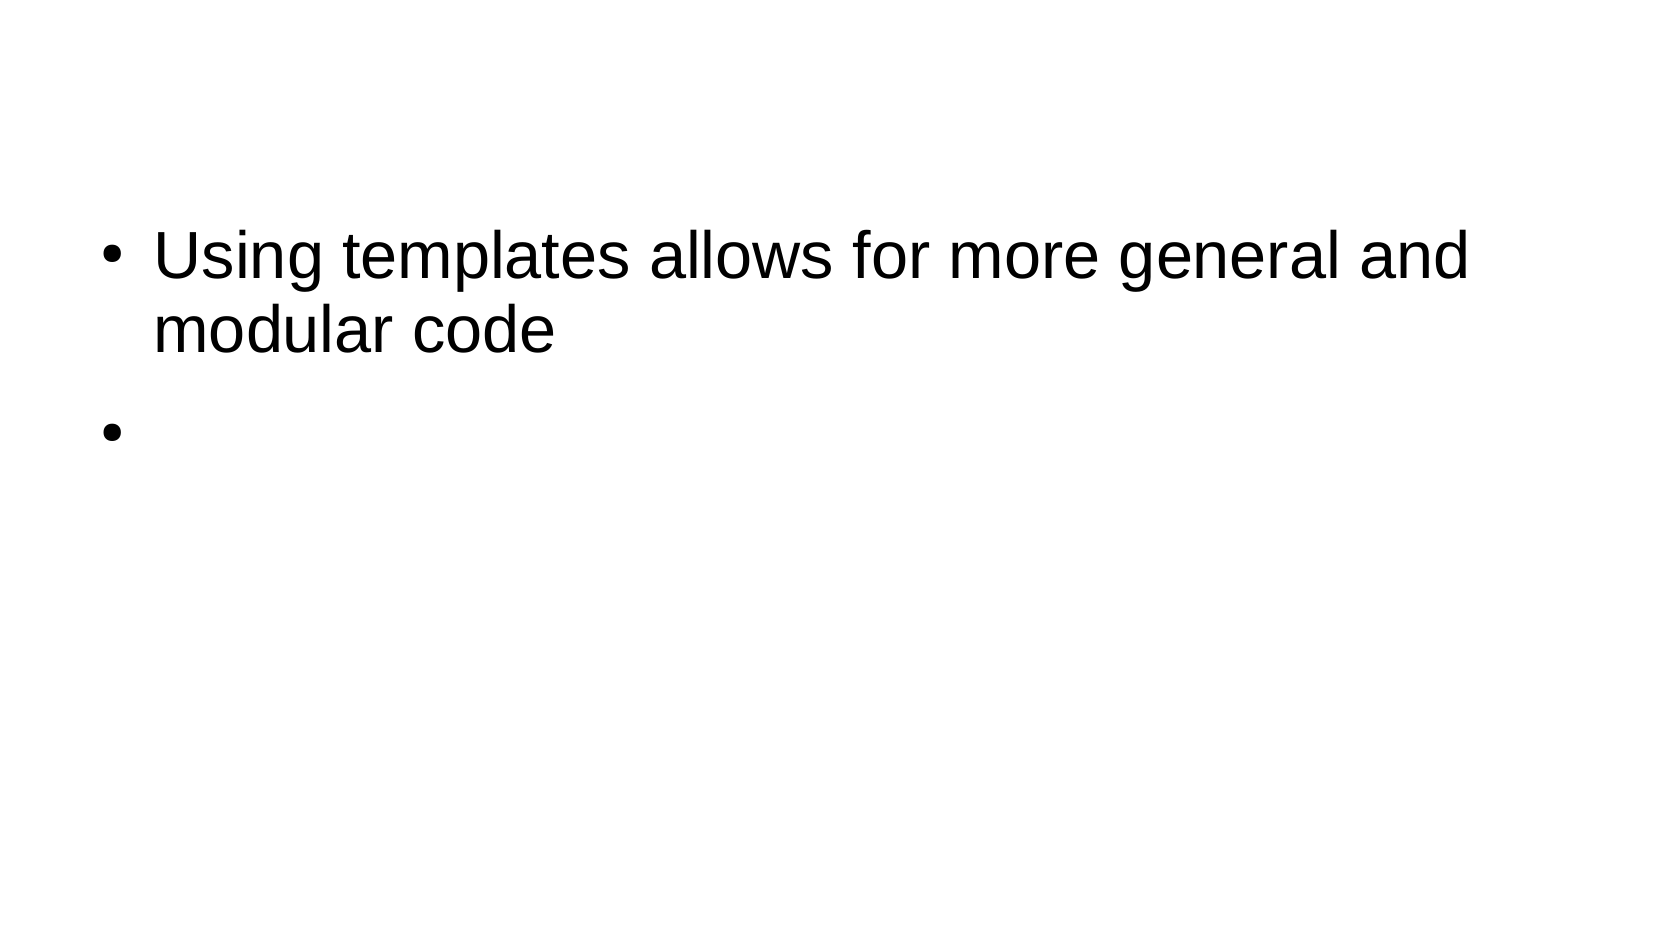

#
Using templates allows for more general and modular code